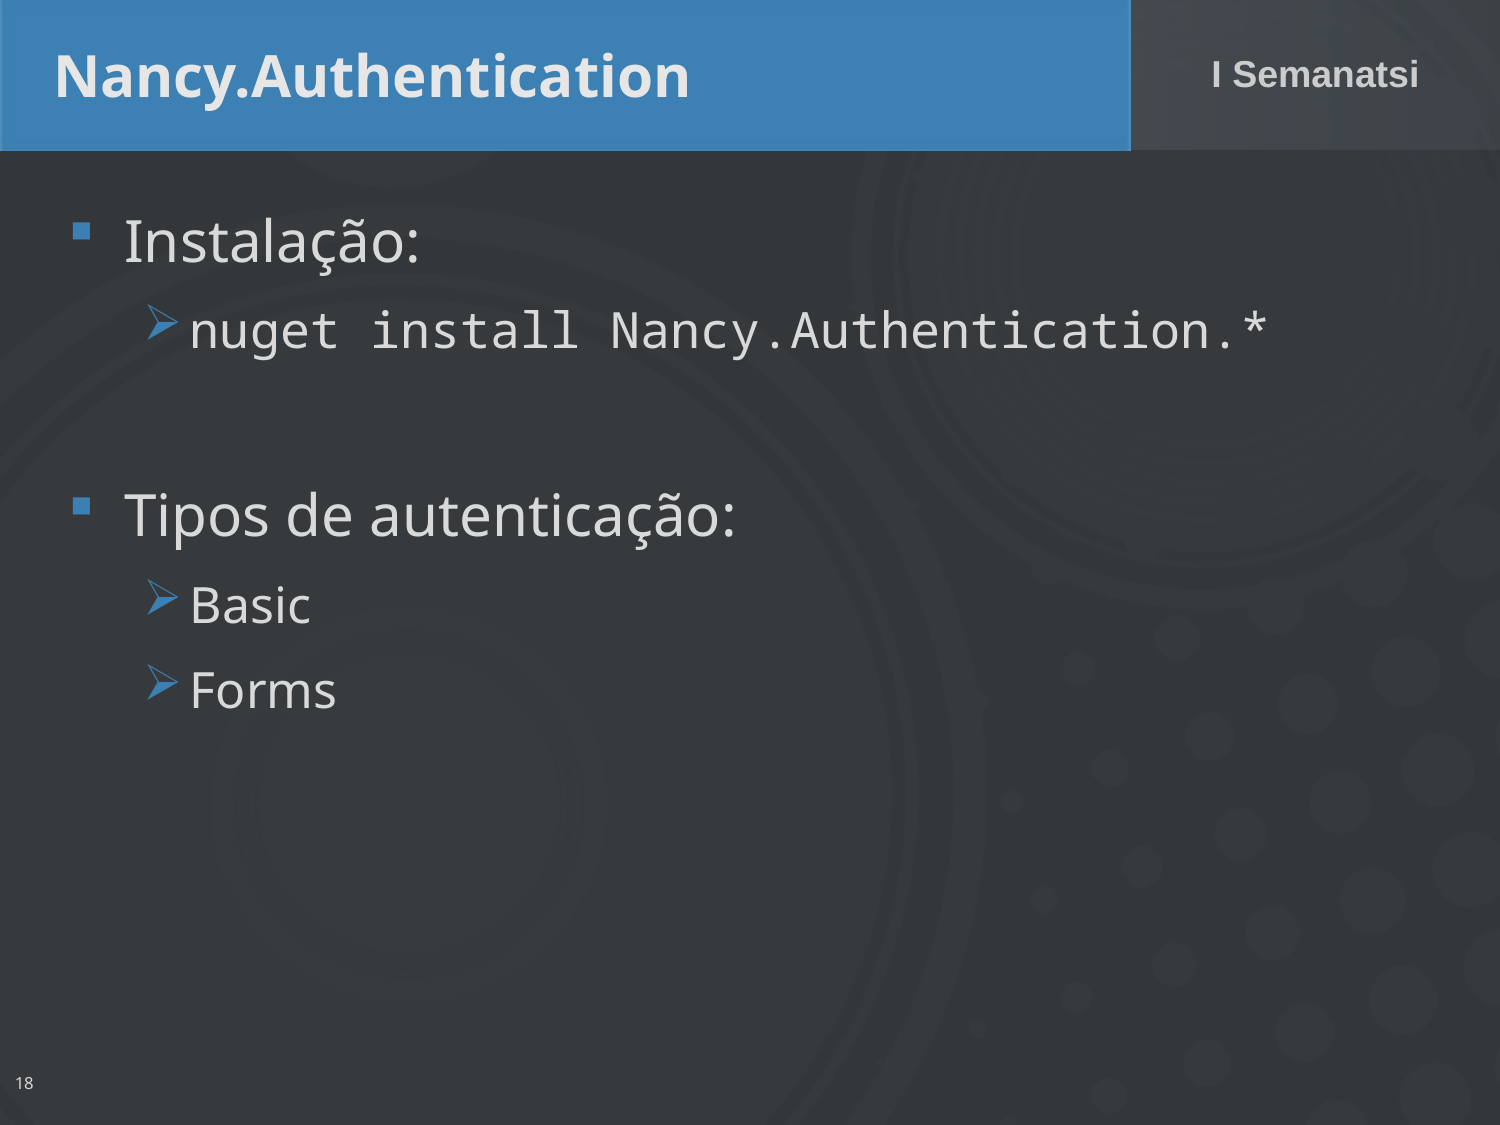

Nancy.Authentication
# Instalação:
nuget install Nancy.Authentication.*
Tipos de autenticação:
Basic
Forms
18